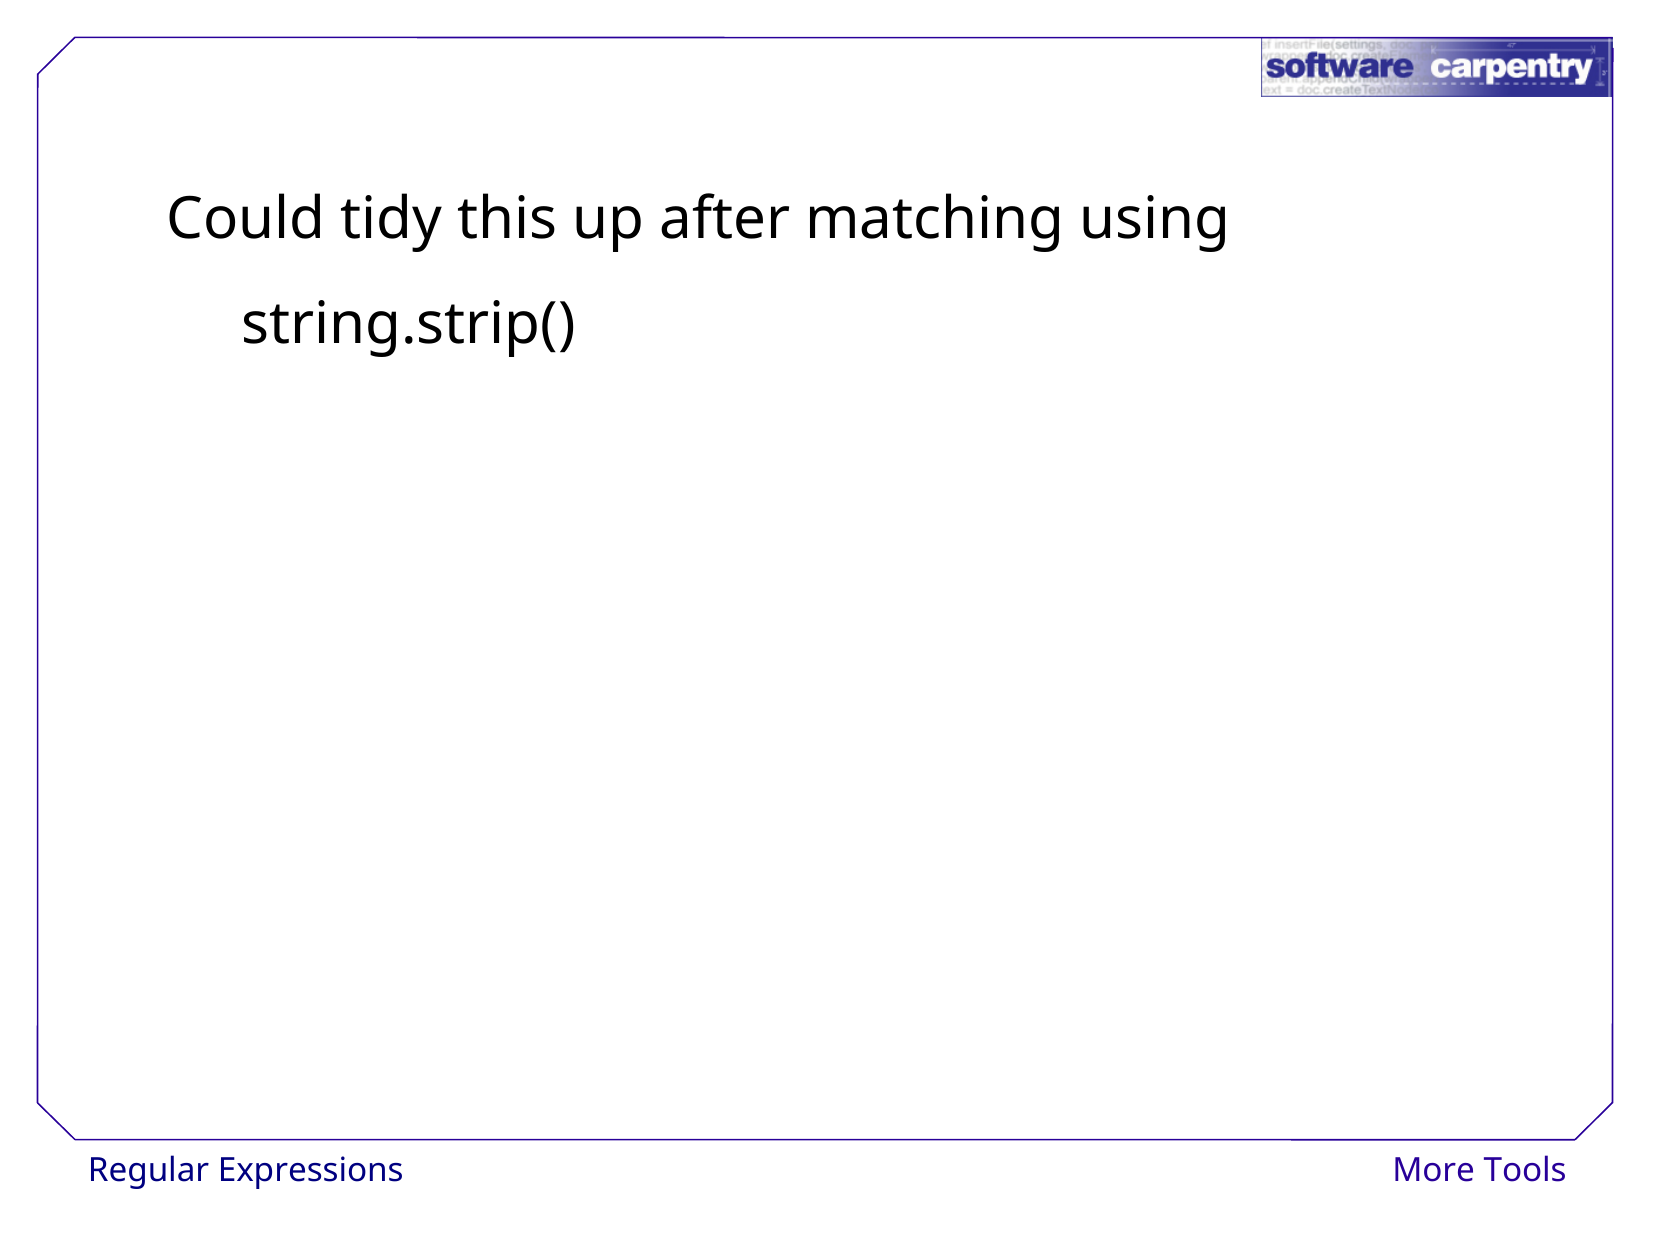

Could tidy this up after matching using string.strip()